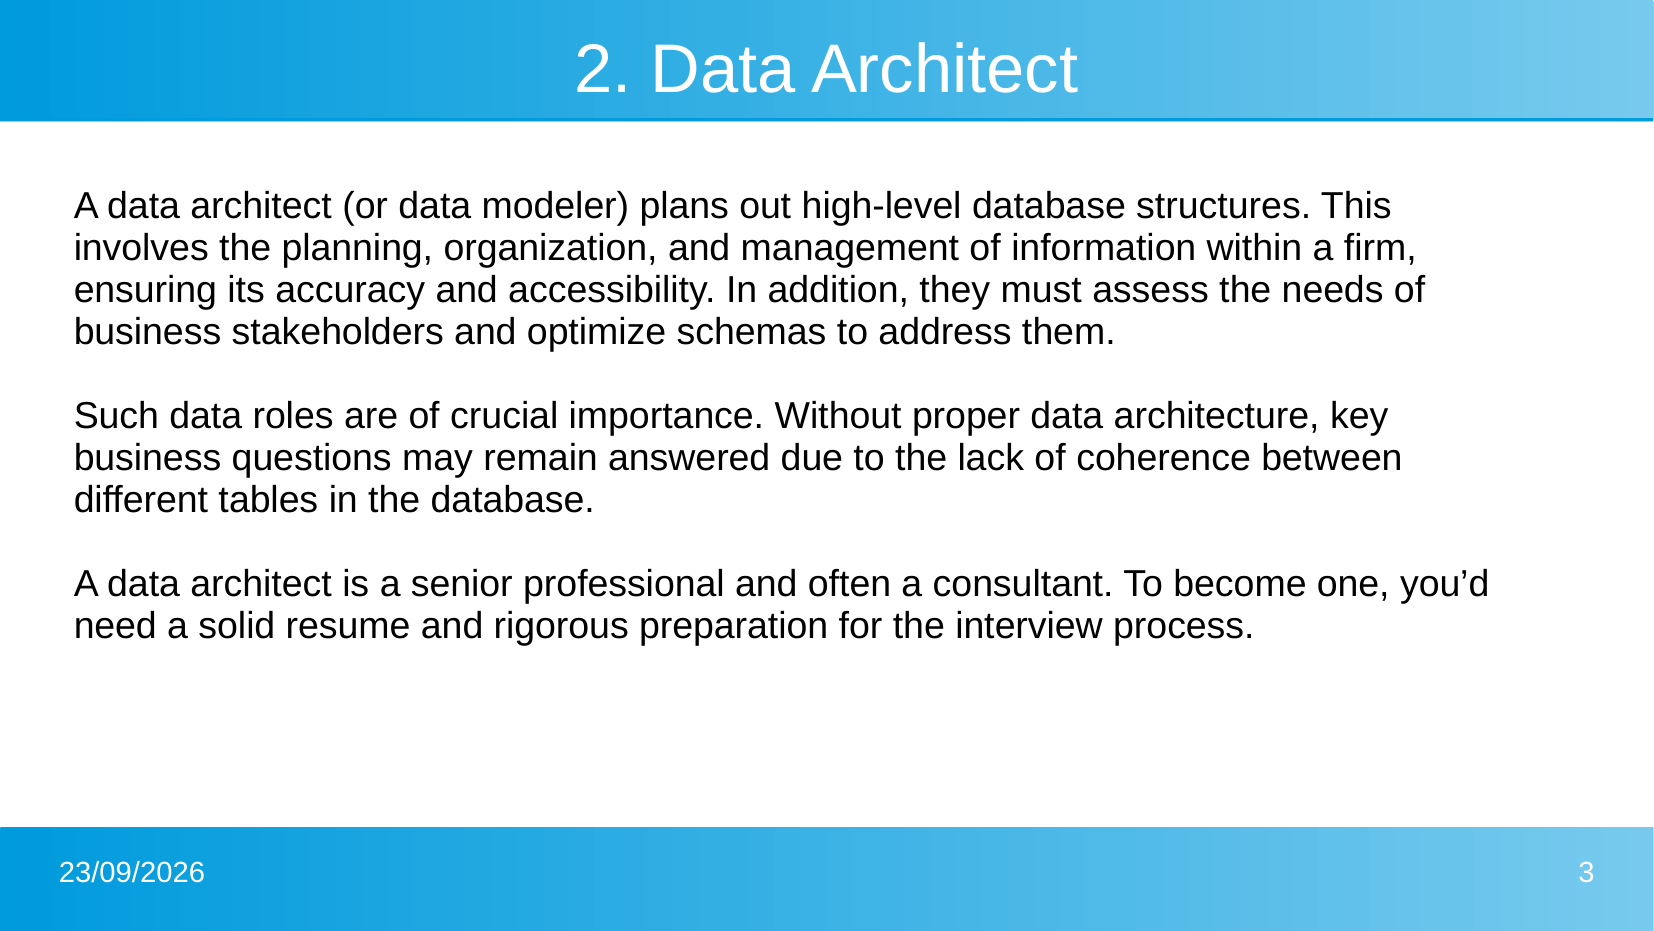

# 2. Data Architect
A data architect (or data modeler) plans out high-level database structures. This involves the planning, organization, and management of information within a firm, ensuring its accuracy and accessibility. In addition, they must assess the needs of business stakeholders and optimize schemas to address them.
Such data roles are of crucial importance. Without proper data architecture, key business questions may remain answered due to the lack of coherence between different tables in the database.
A data architect is a senior professional and often a consultant. To become one, you’d need a solid resume and rigorous preparation for the interview process.
3